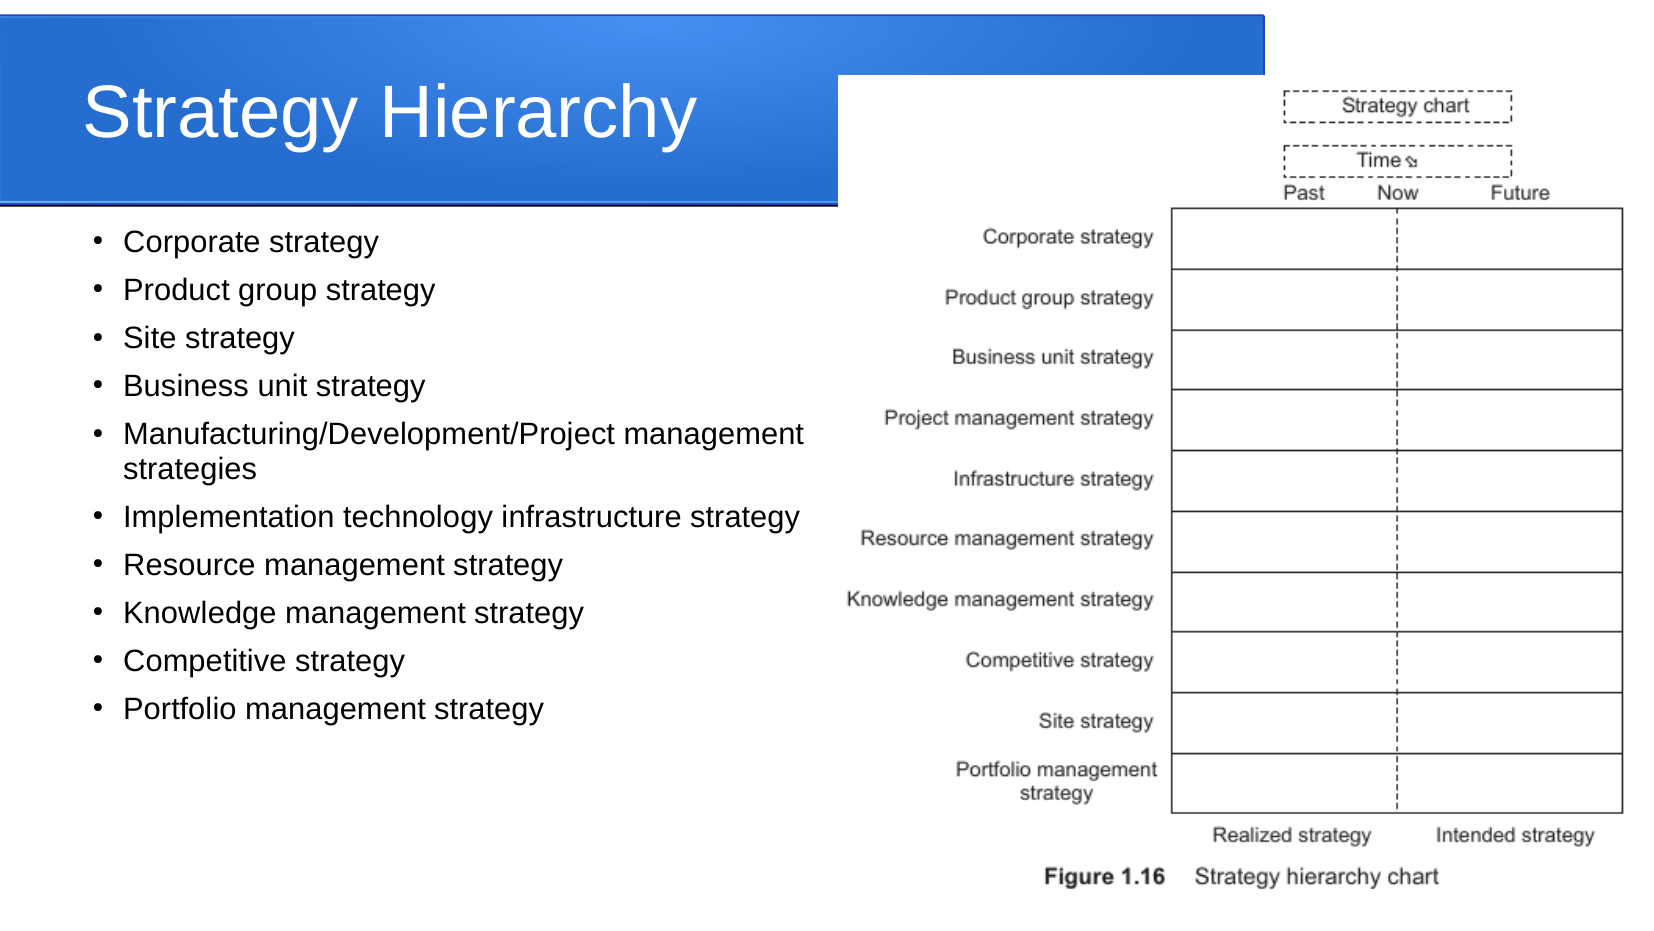

# Strategy Hierarchy
Corporate strategy
Product group strategy
Site strategy
Business unit strategy
Manufacturing/Development/Project management strategies
Implementation technology infrastructure strategy
Resource management strategy
Knowledge management strategy
Competitive strategy
Portfolio management strategy